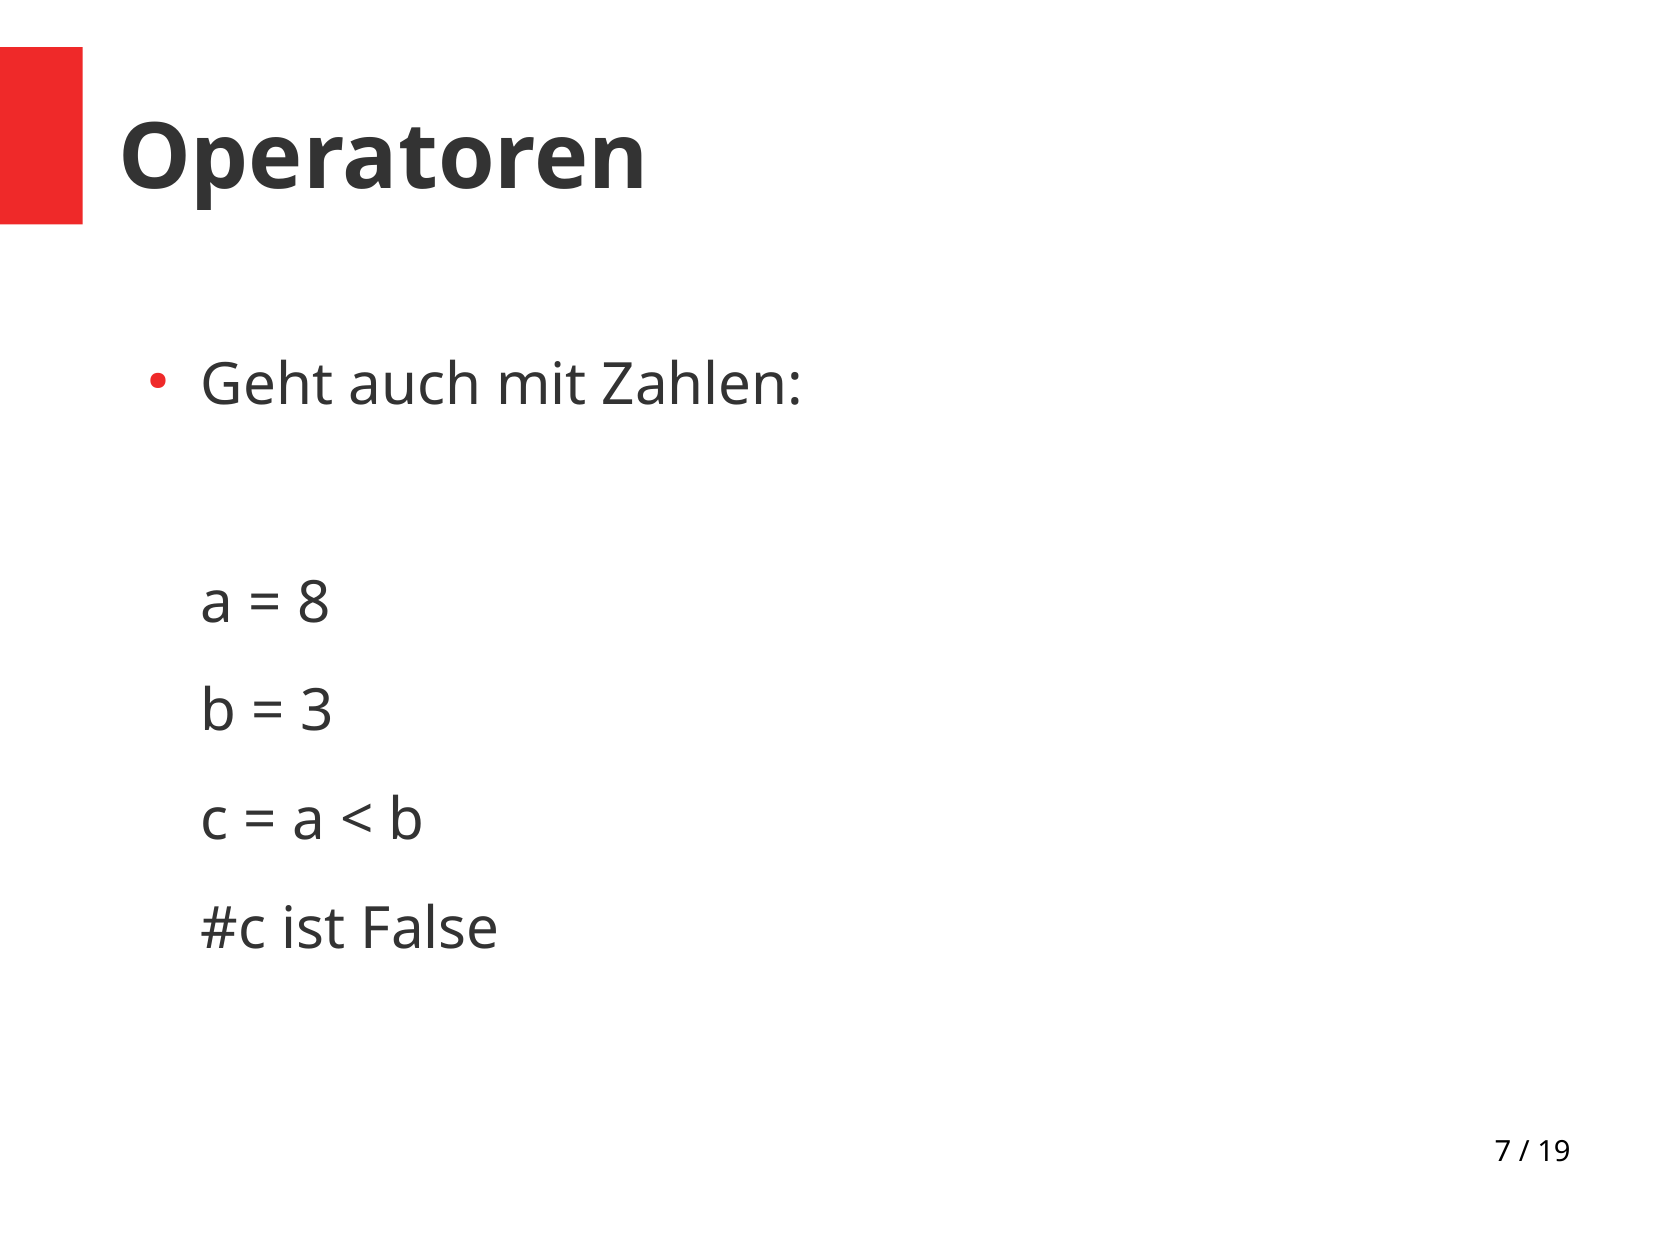

# Operatoren
Geht auch mit Zahlen:
a = 8
b = 3
c = a < b
#c ist False
7